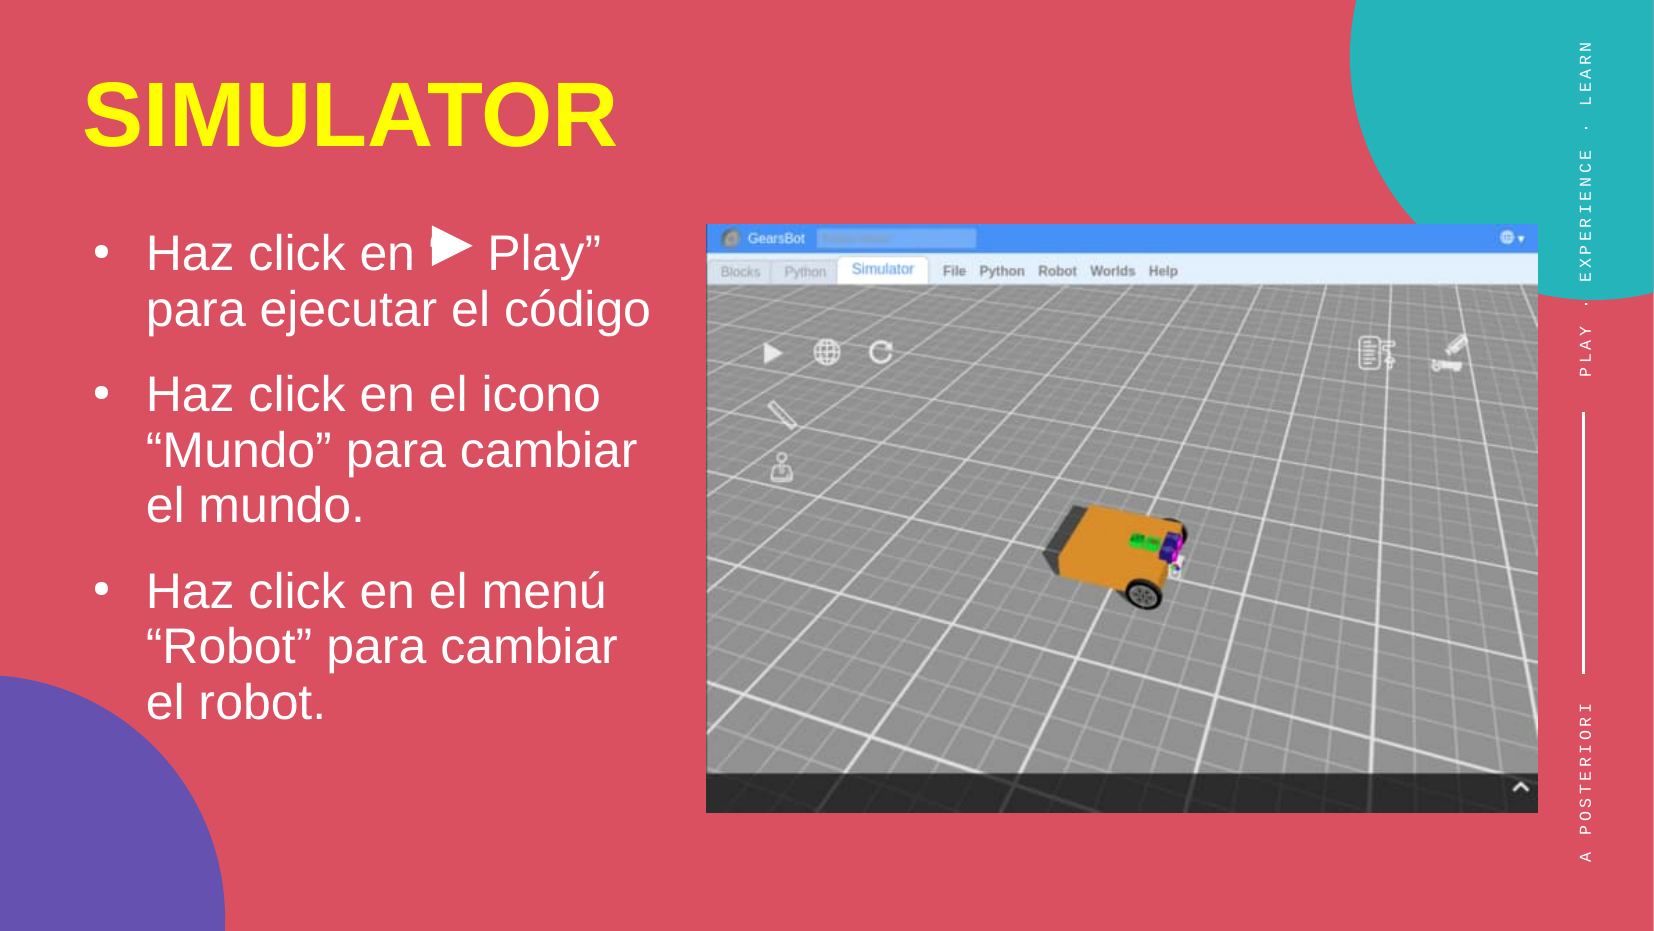

# SIMULATOR
Haz click en “ Play”
para ejecutar el código
Haz click en el icono “Mundo” para cambiar el mundo.
Haz click en el menú “Robot” para cambiar el robot.